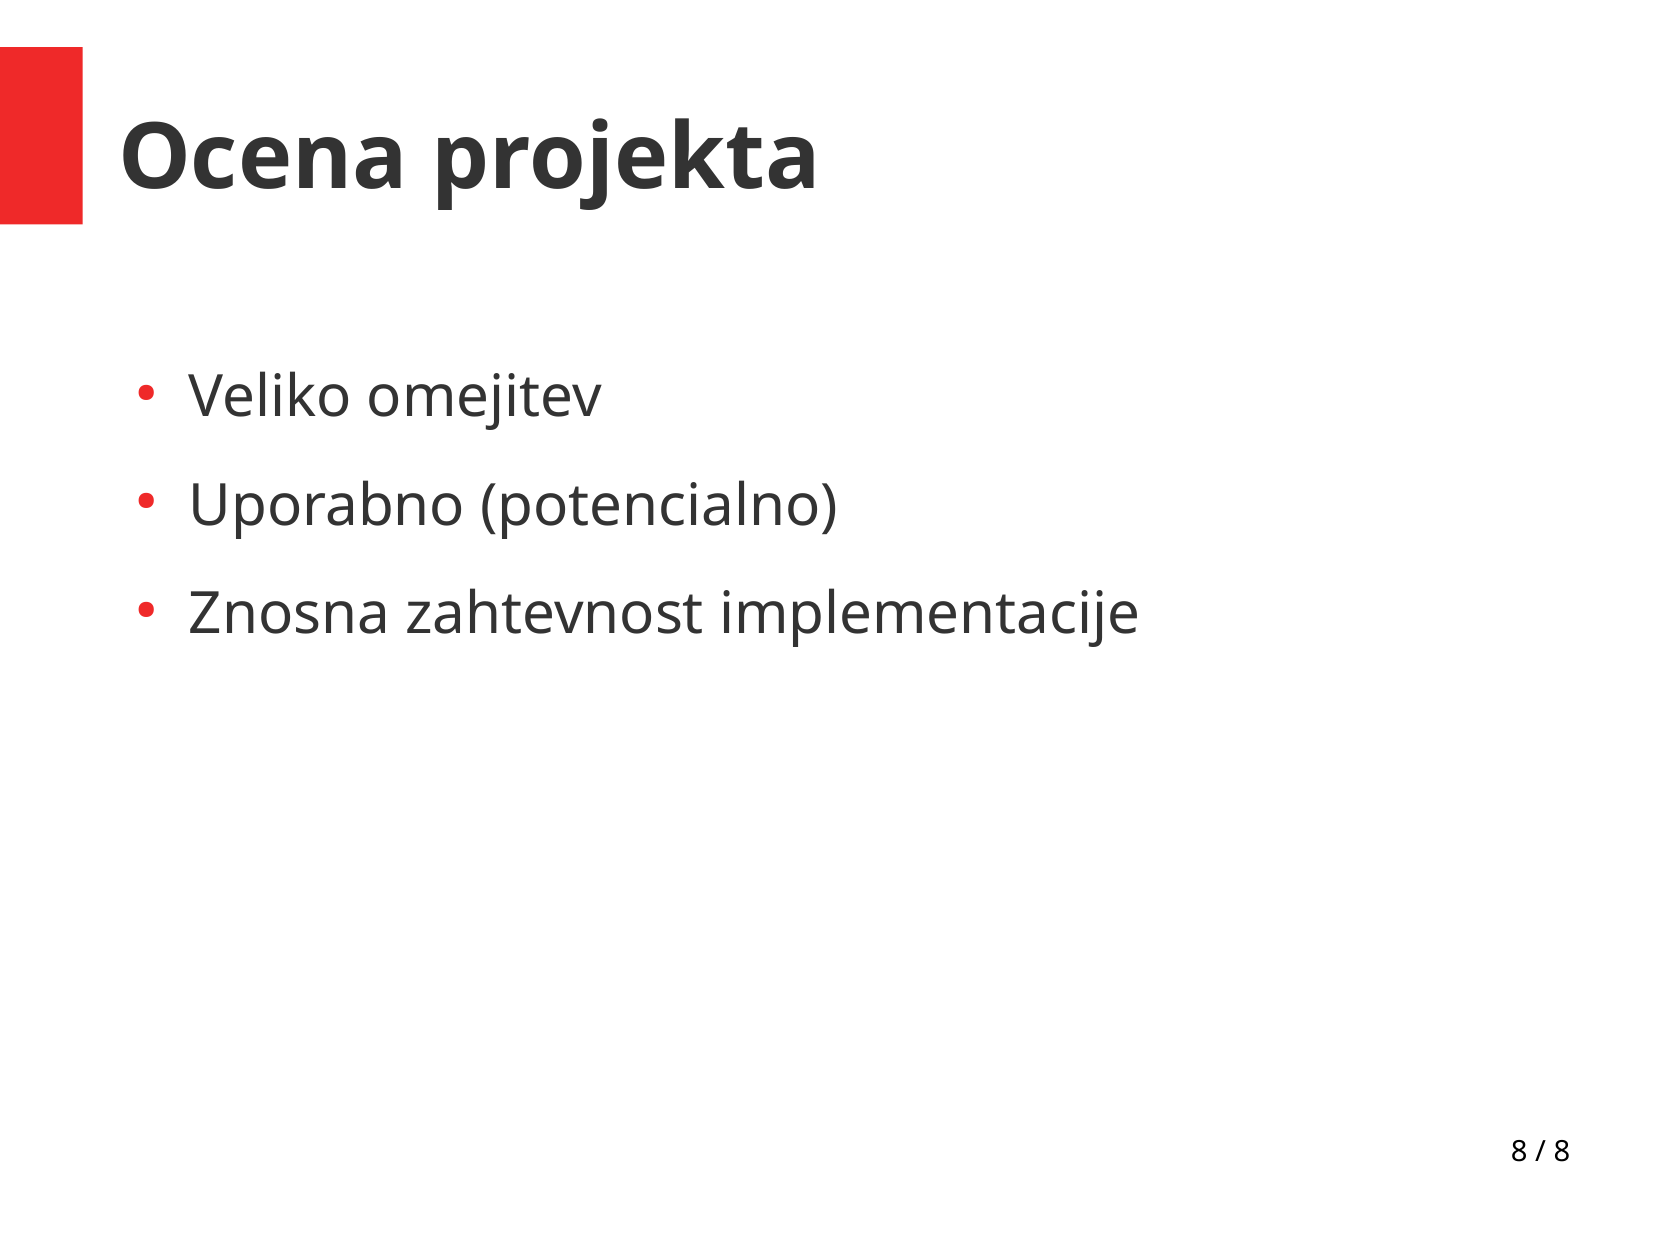

# Ocena projekta
Veliko omejitev
Uporabno (potencialno)
Znosna zahtevnost implementacije
8